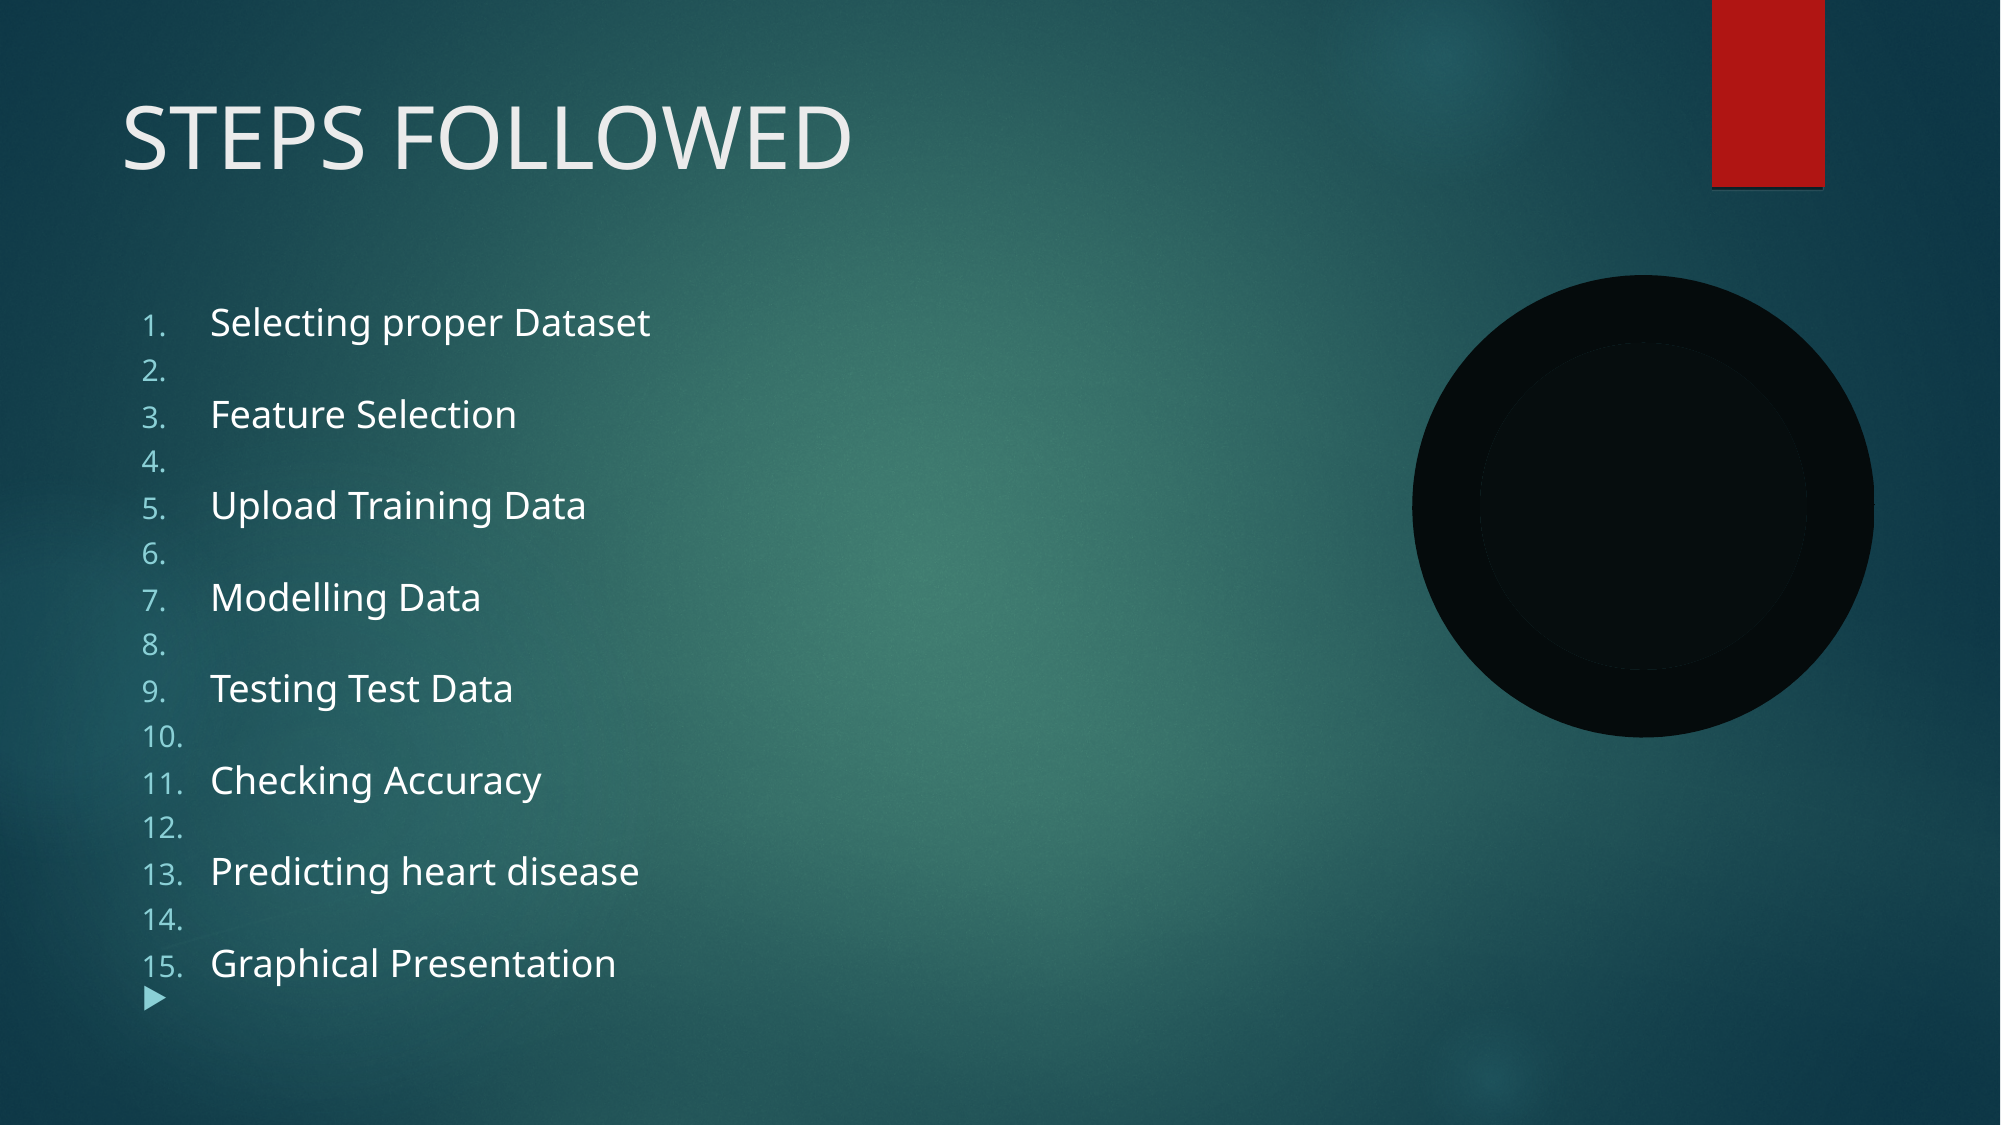

# STEPS FOLLOWED
Selecting proper Dataset
Feature Selection
Upload Training Data
Modelling Data
Testing Test Data
Checking Accuracy
Predicting heart disease
Graphical Presentation